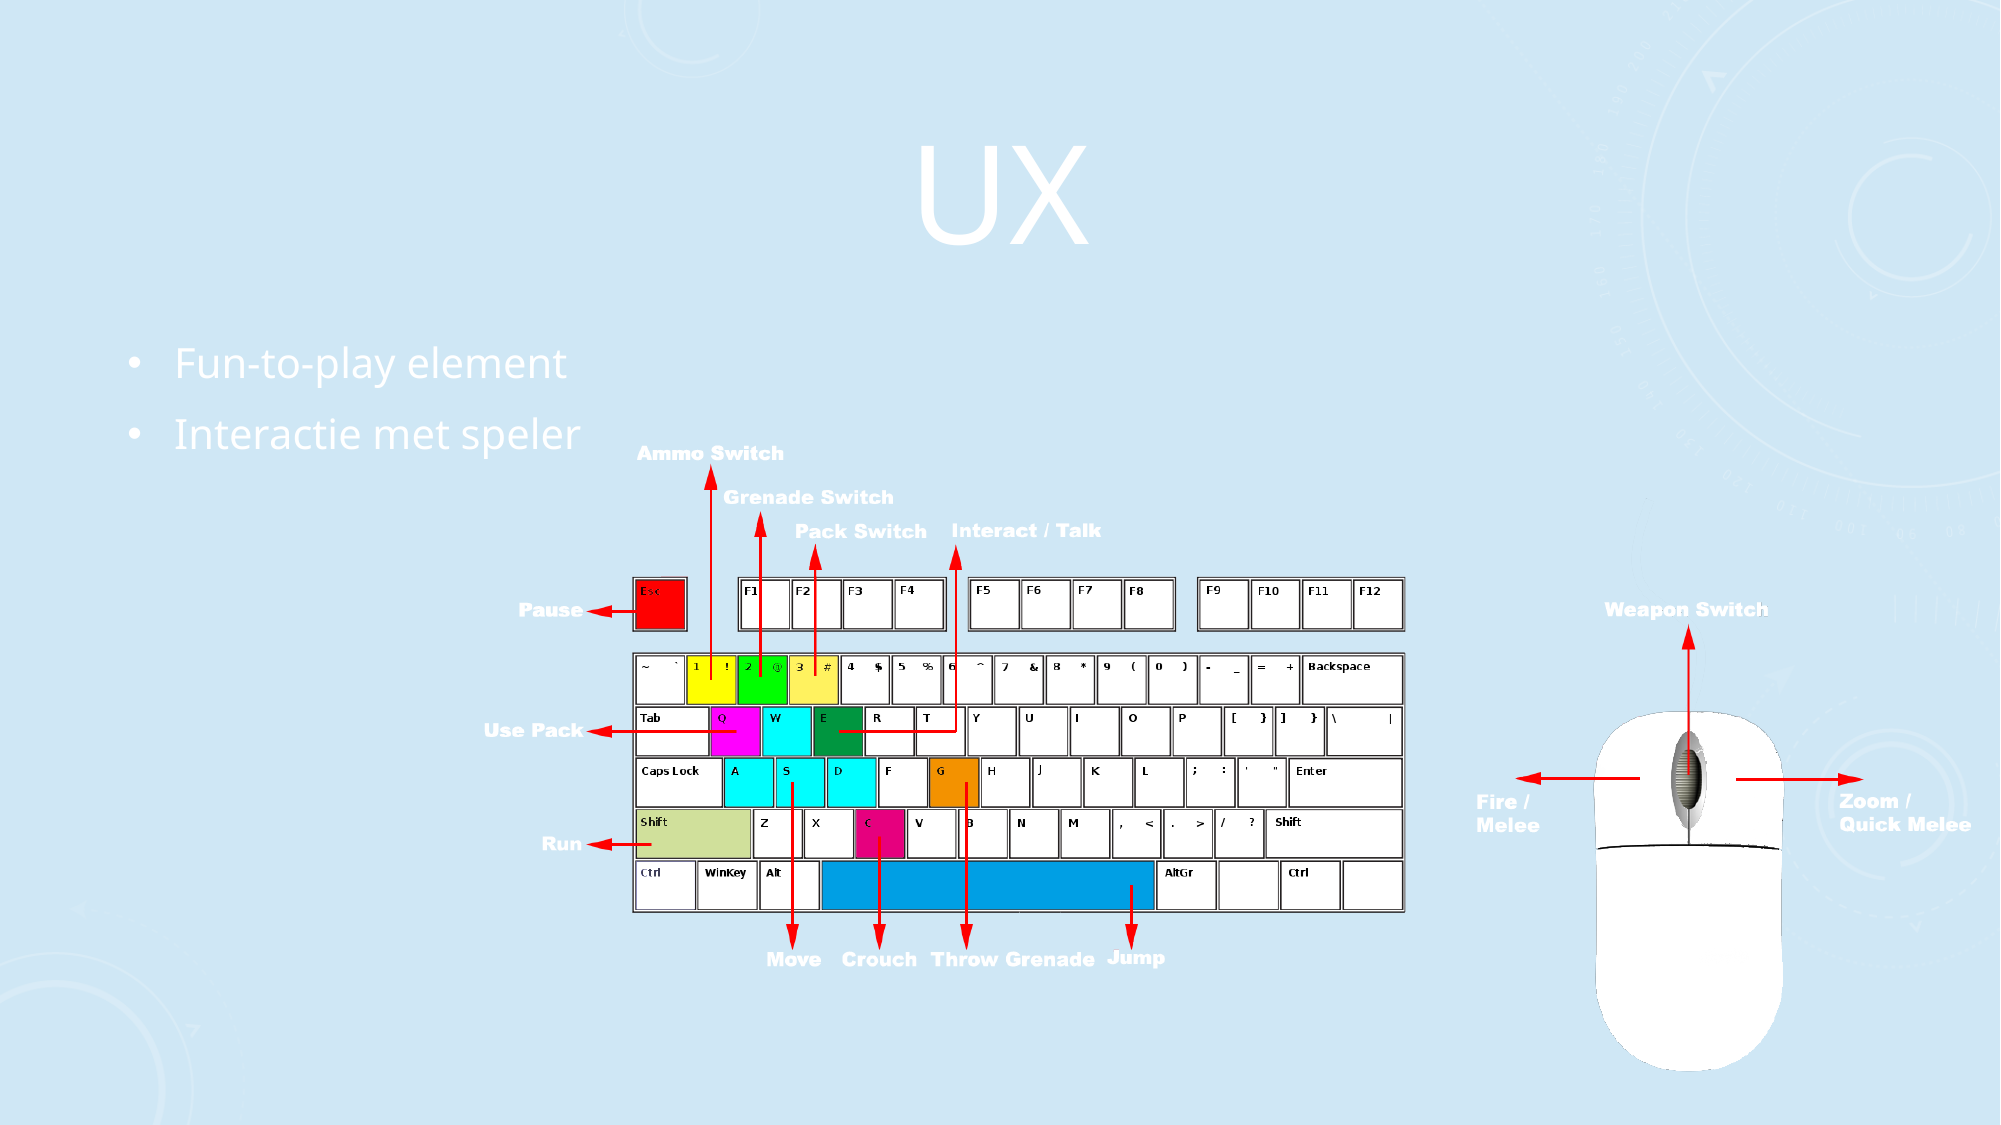

# UX
Fun-to-play element
Interactie met speler